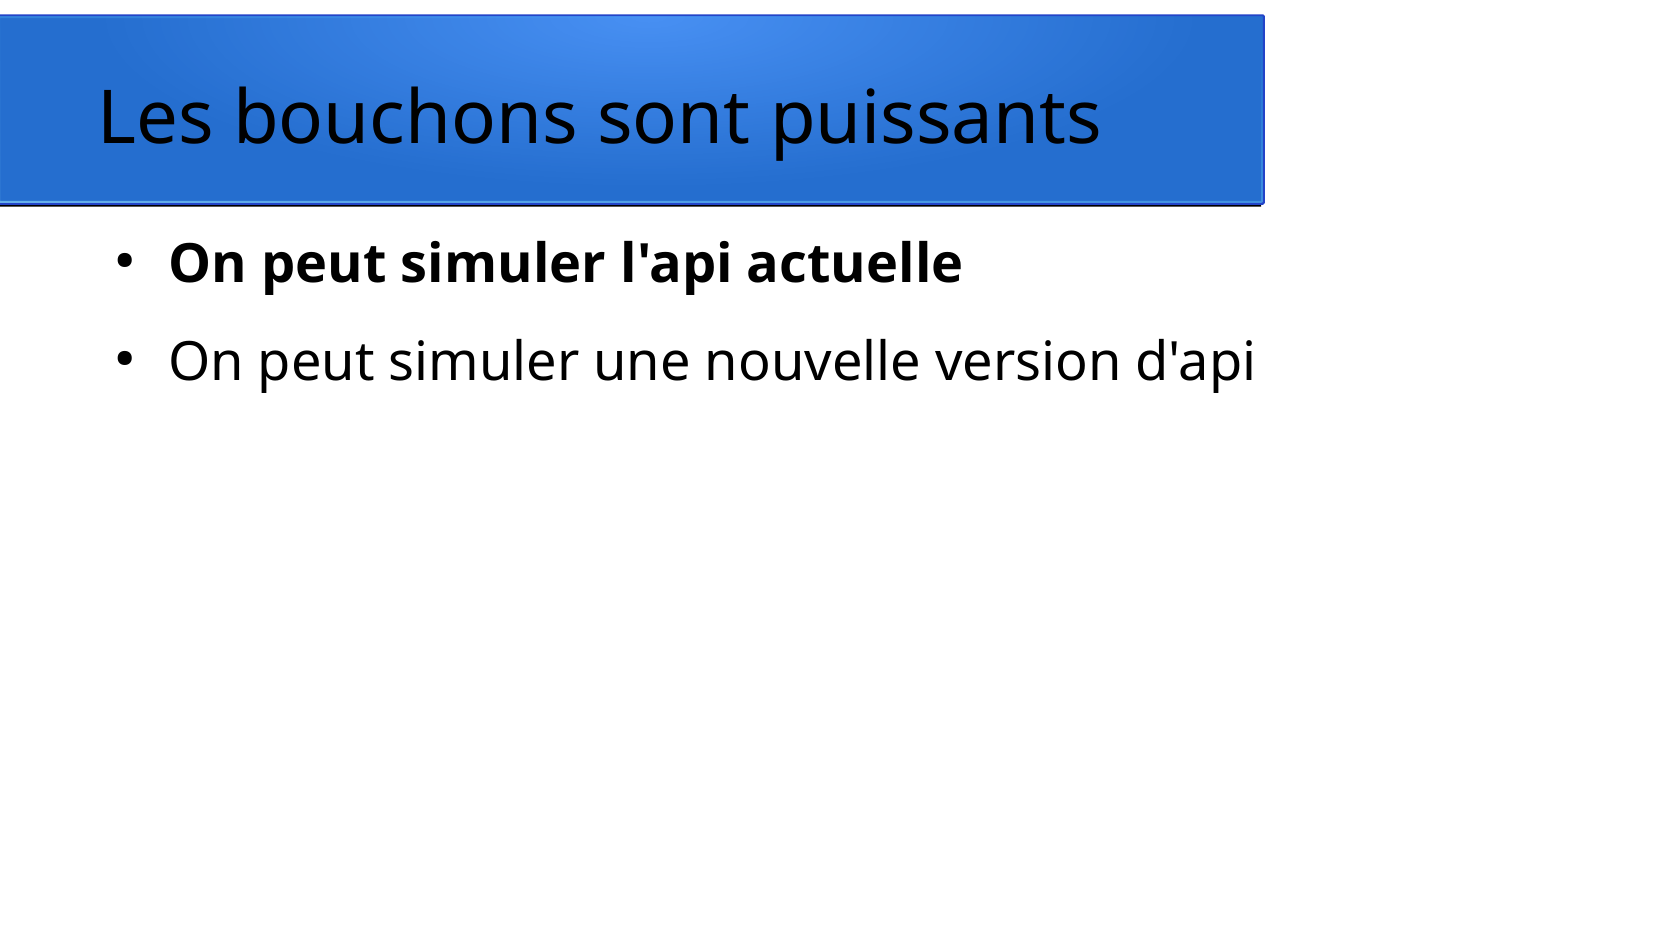

# Les bouchons sont puissants
On peut simuler l'api actuelle
On peut simuler une nouvelle version d'api